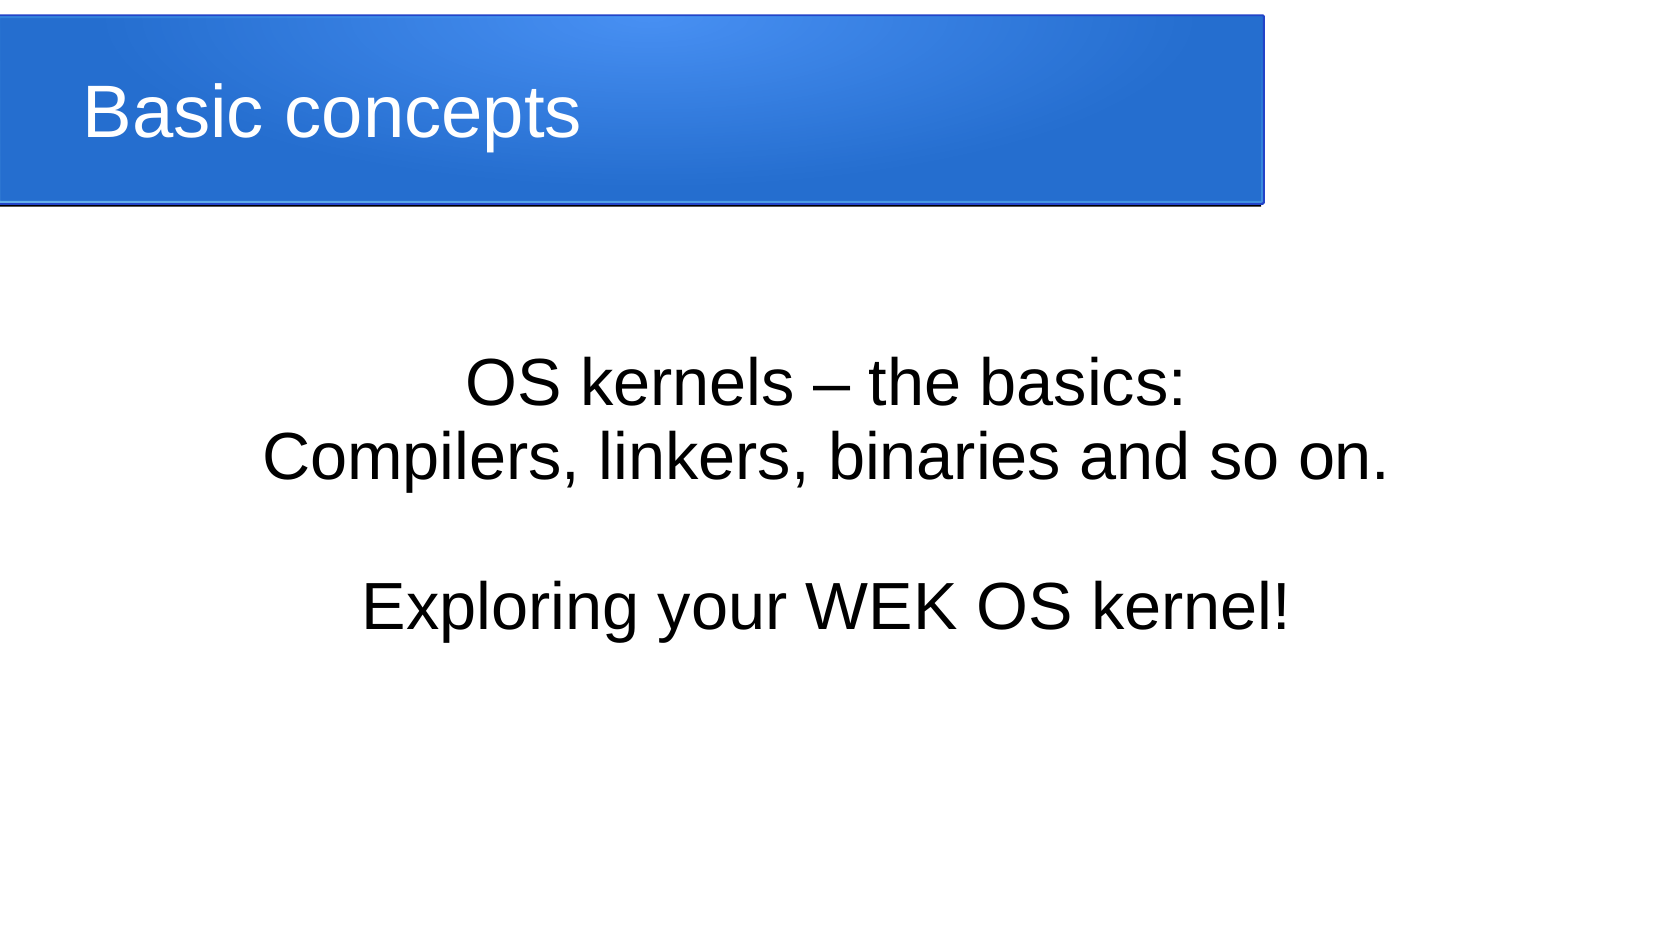

# Basic concepts
OS kernels – the basics:
Compilers, linkers, binaries and so on.
Exploring your WEK OS kernel!